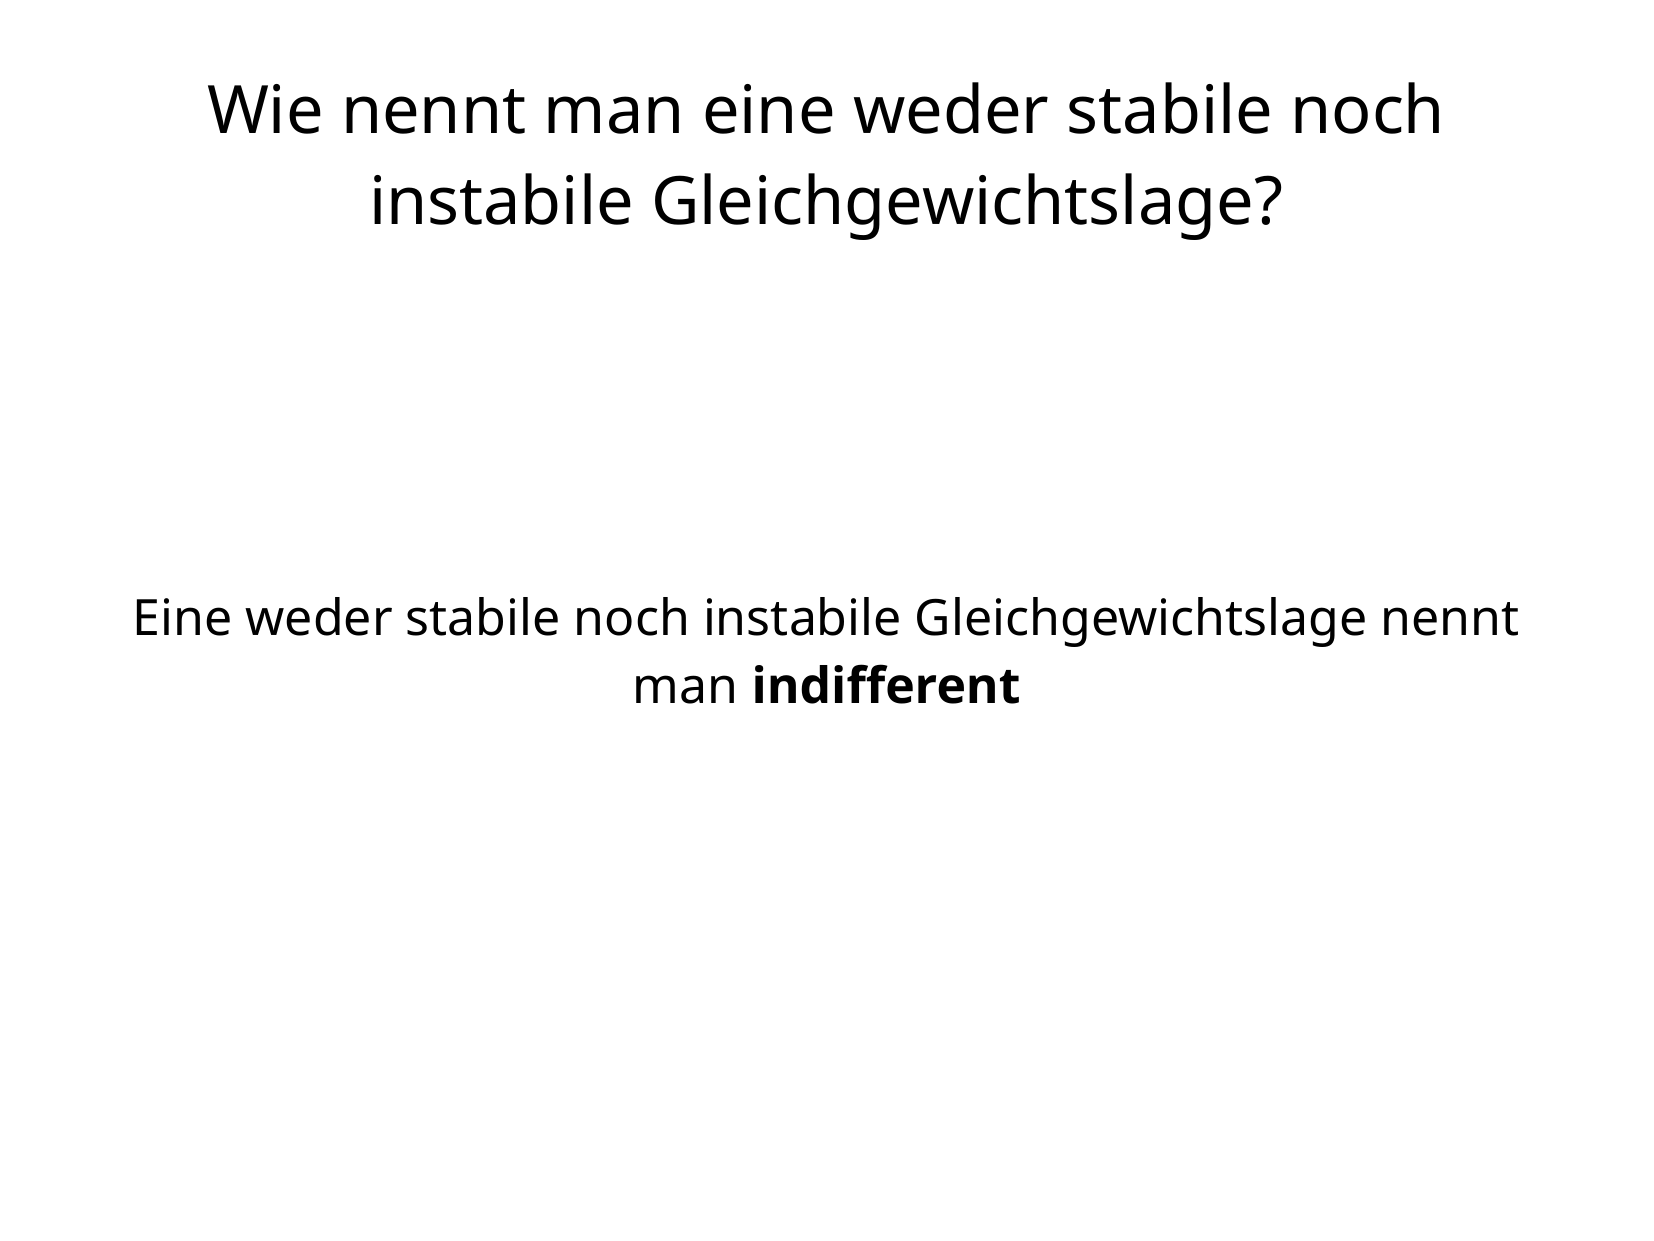

# Wie nennt man eine weder stabile noch instabile Gleichgewichtslage?
Eine weder stabile noch instabile Gleichgewichtslage nennt man indifferent